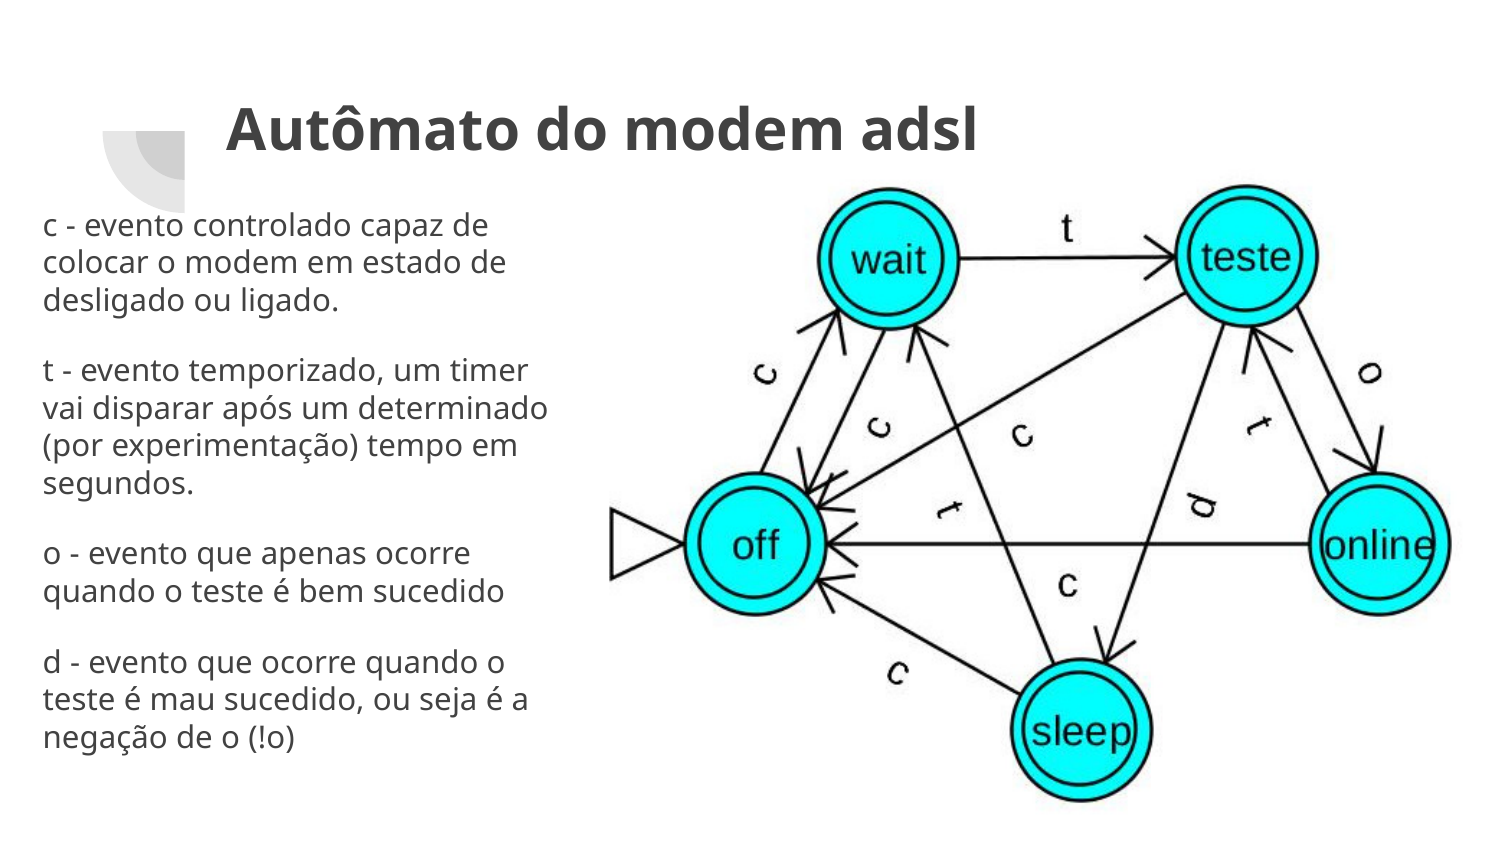

# Autômato do modem adsl
c - evento controlado capaz de colocar o modem em estado de desligado ou ligado.
t - evento temporizado, um timer vai disparar após um determinado (por experimentação) tempo em segundos.
o - evento que apenas ocorre quando o teste é bem sucedido
d - evento que ocorre quando o teste é mau sucedido, ou seja é a negação de o (!o)